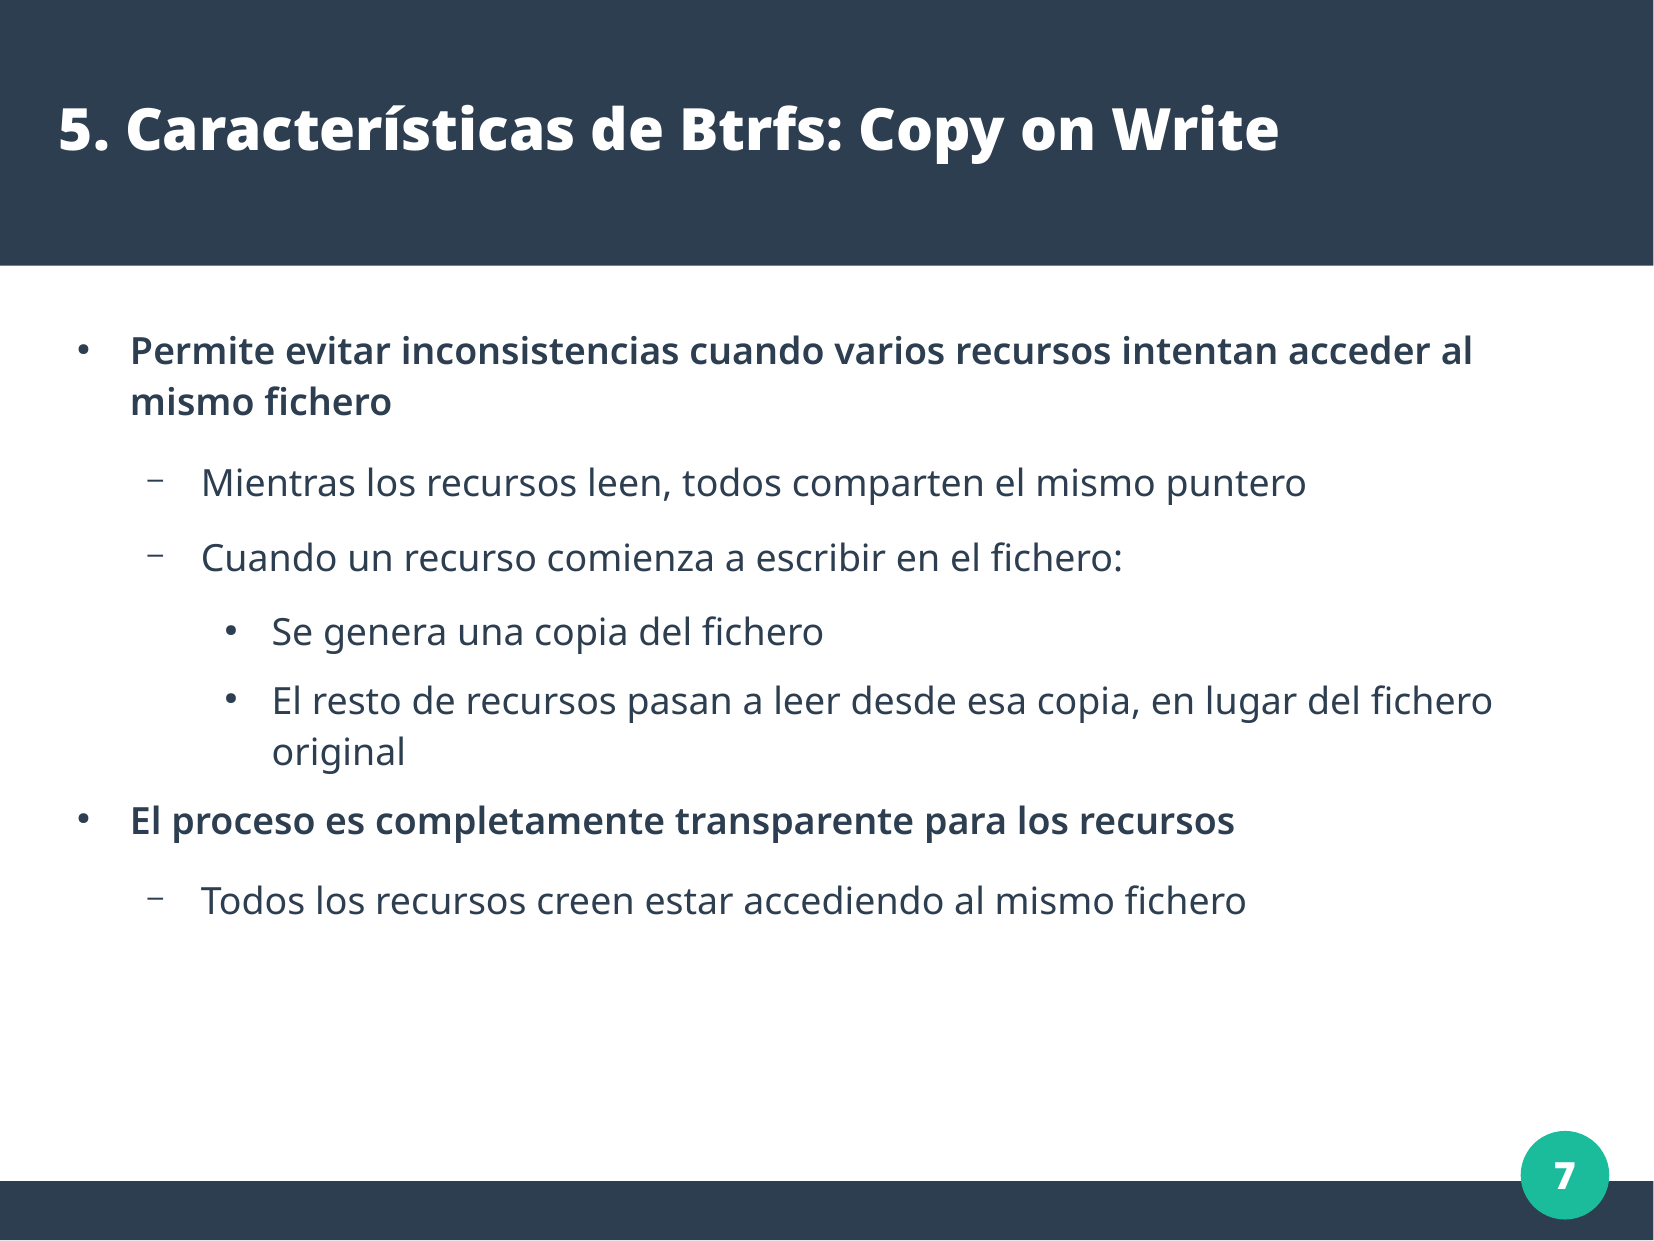

# 5. Características de Btrfs: Copy on Write
Permite evitar inconsistencias cuando varios recursos intentan acceder al mismo fichero
Mientras los recursos leen, todos comparten el mismo puntero
Cuando un recurso comienza a escribir en el fichero:
Se genera una copia del fichero
El resto de recursos pasan a leer desde esa copia, en lugar del fichero original
El proceso es completamente transparente para los recursos
Todos los recursos creen estar accediendo al mismo fichero
7